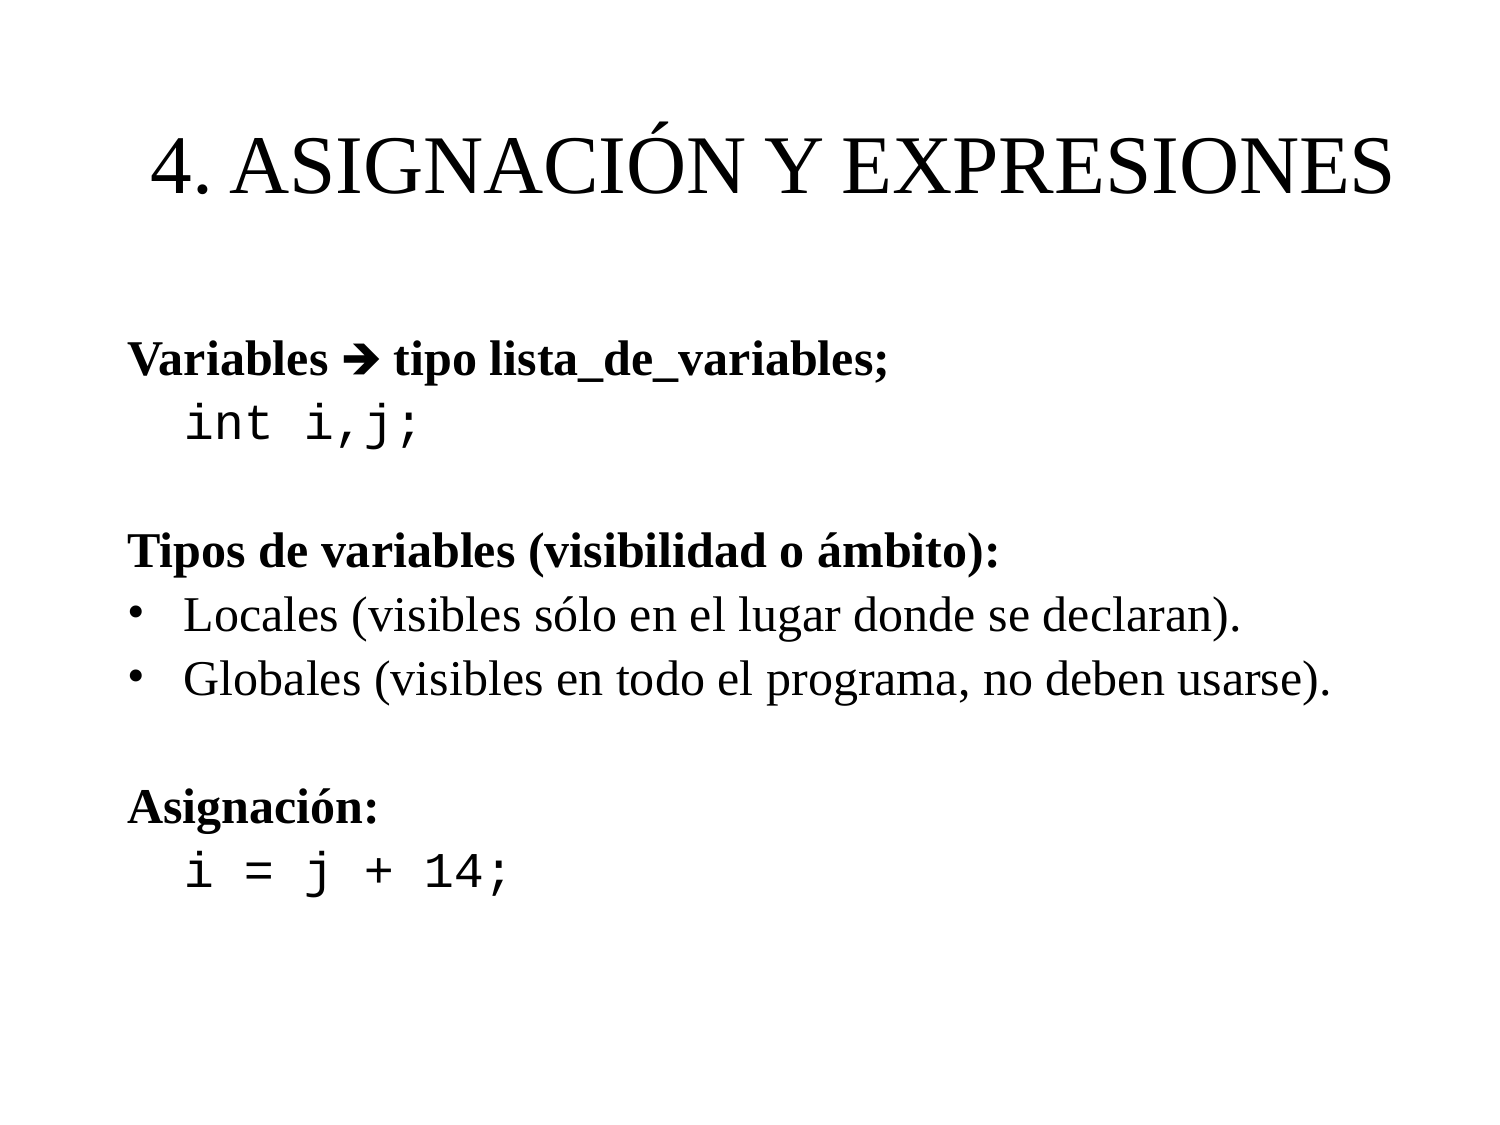

# 4. ASIGNACIÓN Y EXPRESIONES
Variables 🡺 tipo lista_de_variables;
	int i,j;
Tipos de variables (visibilidad o ámbito):
Locales (visibles sólo en el lugar donde se declaran).
Globales (visibles en todo el programa, no deben usarse).
Asignación:
	i = j + 14;